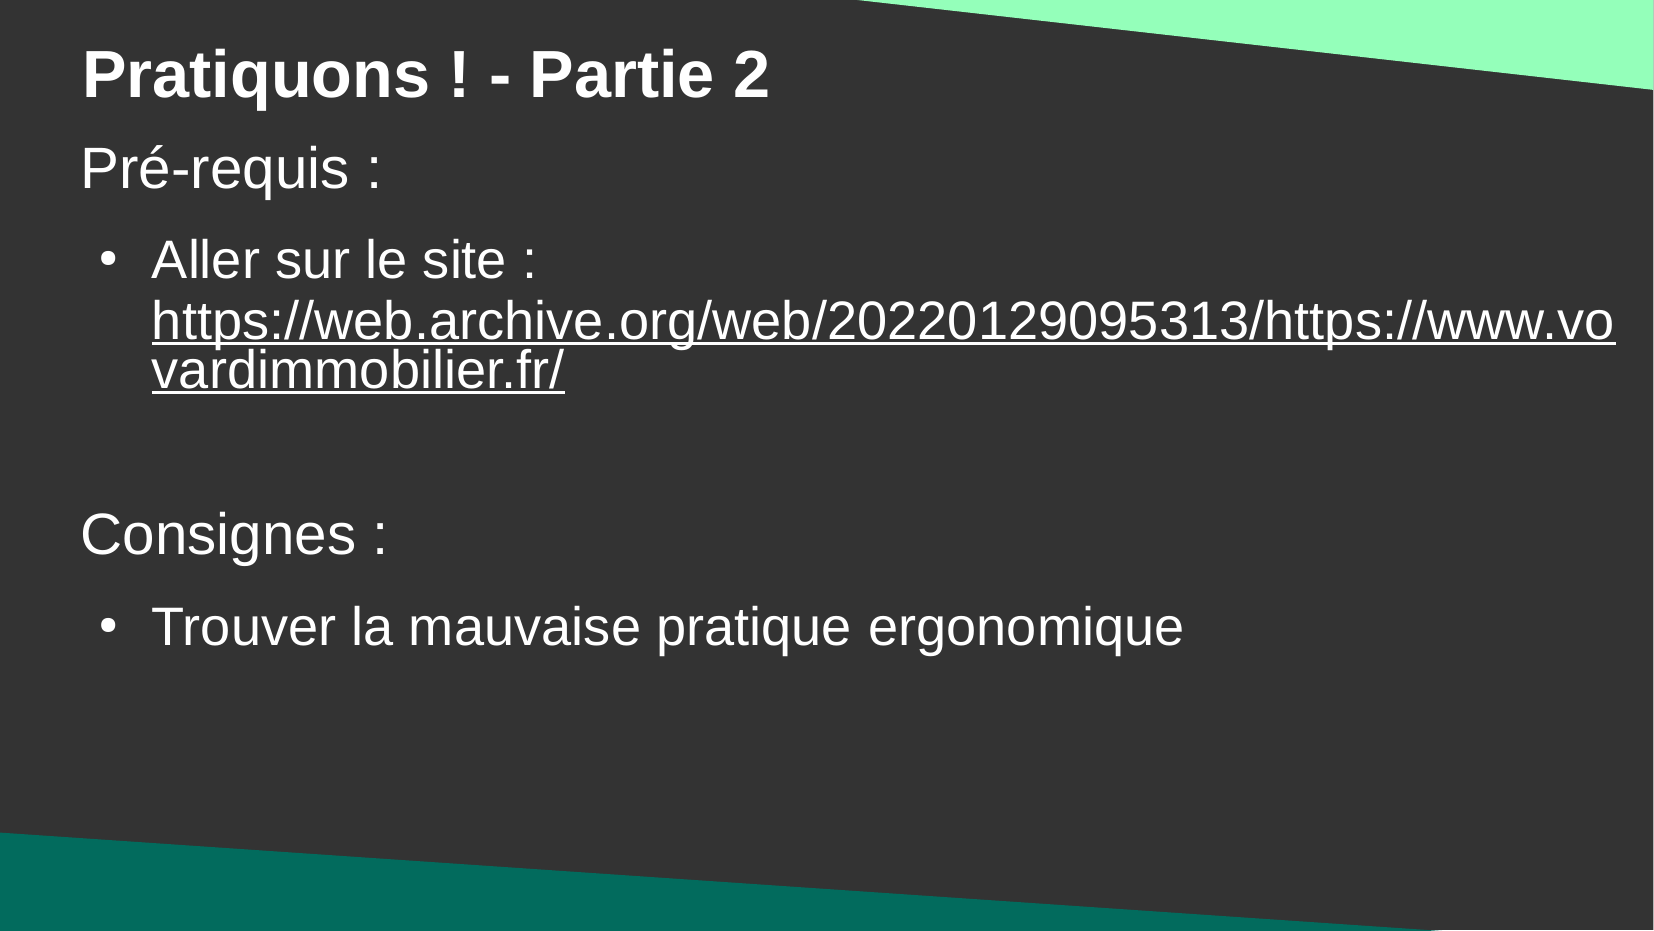

# Pratiquons ! - Partie 2
Pré-requis :
Aller sur le site : https://web.archive.org/web/20220129095313/https://www.vovardimmobilier.fr/
Consignes :
Trouver la mauvaise pratique ergonomique